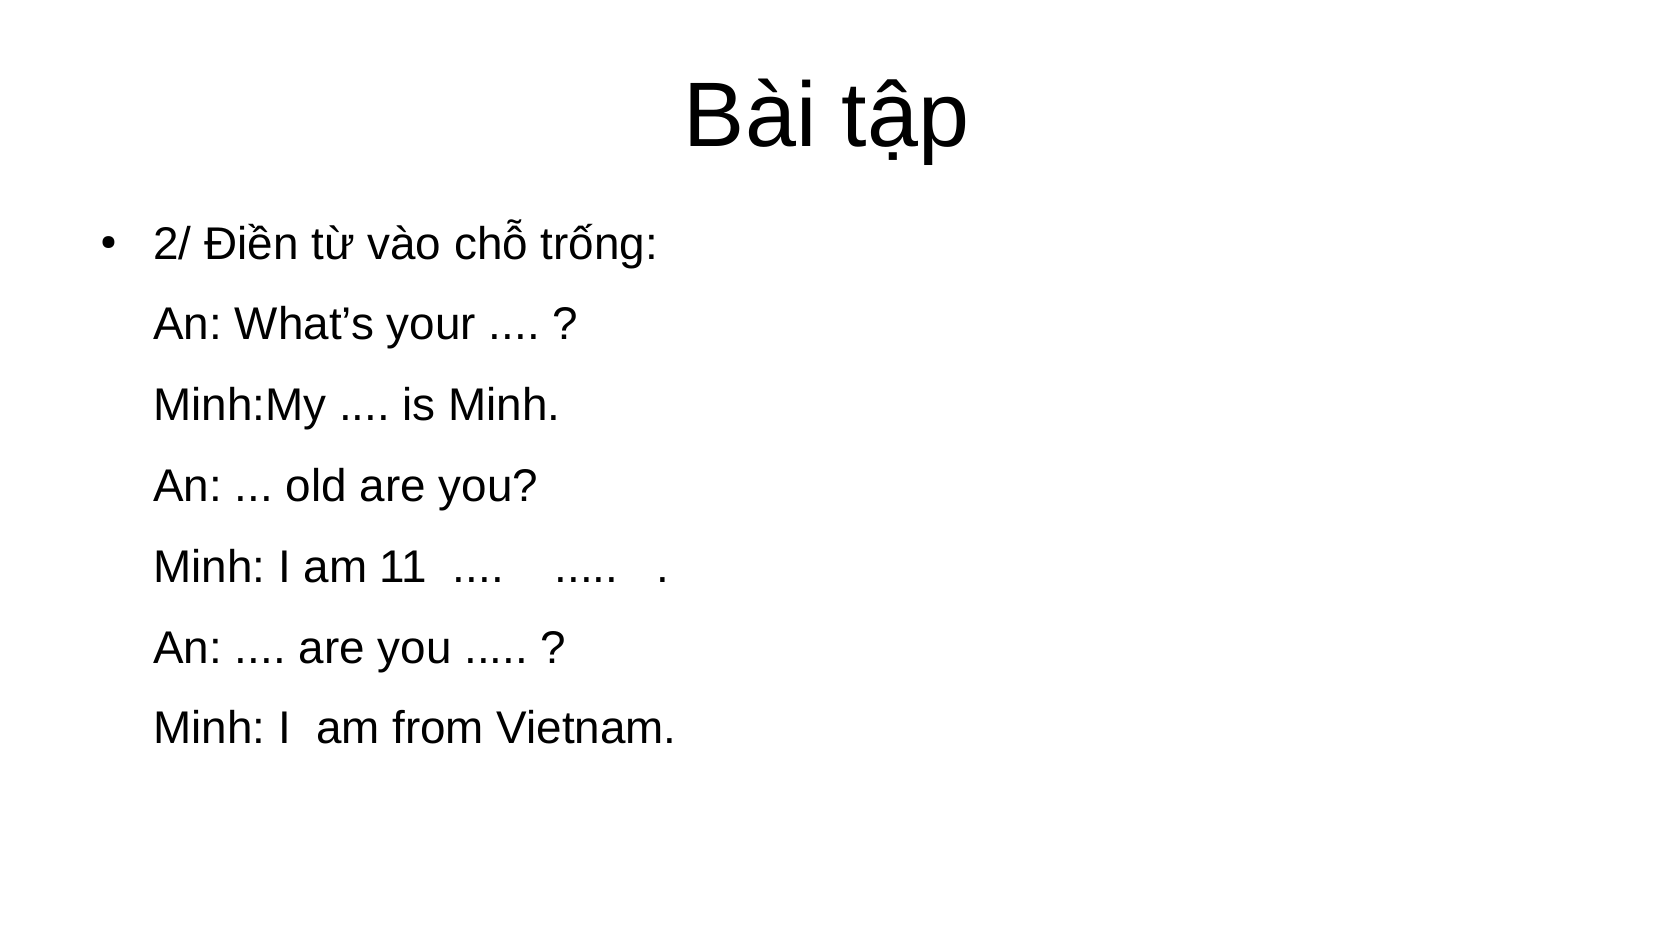

# Bài tập
2/ Điền từ vào chỗ trống:
An: What’s your .... ?
Minh:My .... is Minh.
An: ... old are you?
Minh: I am 11 .... ..... .
An: .... are you ..... ?
Minh: I am from Vietnam.